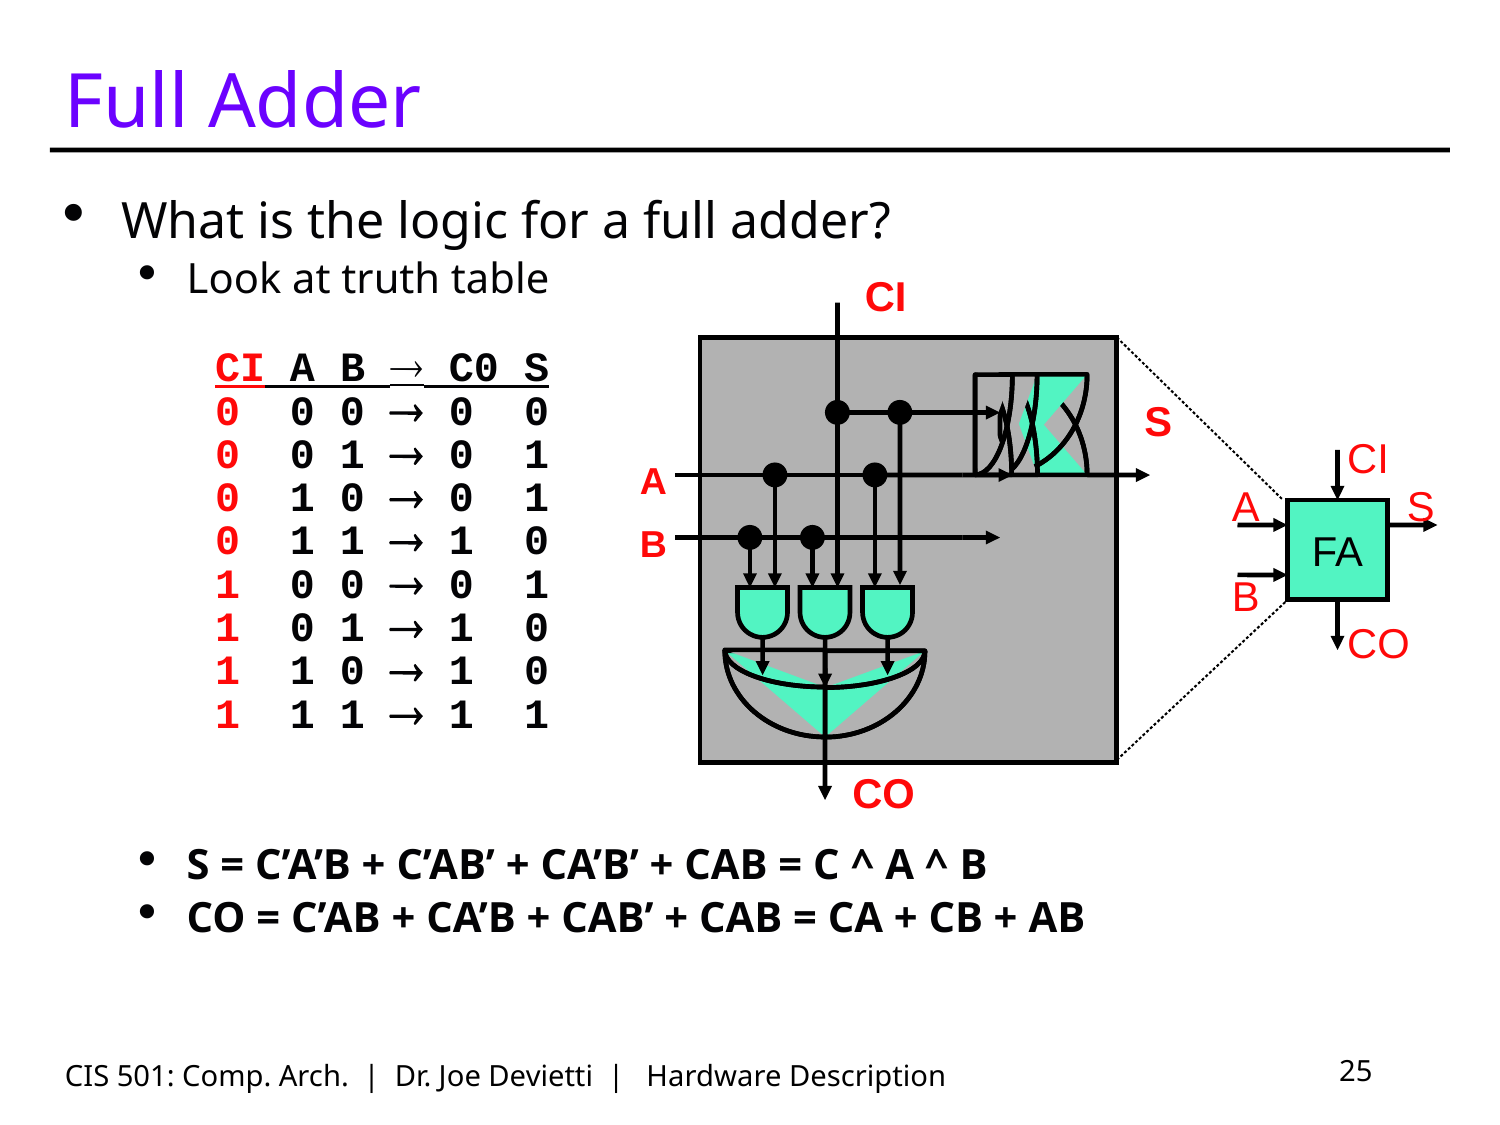

Full Adder
What is the logic for a full adder?
Look at truth table
CI A B  C0 S
0 0 0  0 0
0 0 1  0 1
0 1 0  0 1
0 1 1  1 0
1 0 0  0 1
1 0 1  1 0
1 1 0  1 0
1 1 1  1 1
S = C’A’B + C’AB’ + CA’B’ + CAB = C ^ A ^ B
CO = C’AB + CA’B + CAB’ + CAB = CA + CB + AB
CI
S
A
B
CO
CI
A
S
FA
B
CO
CIS 501: Comp. Arch. | Dr. Joe Devietti | Hardware Description